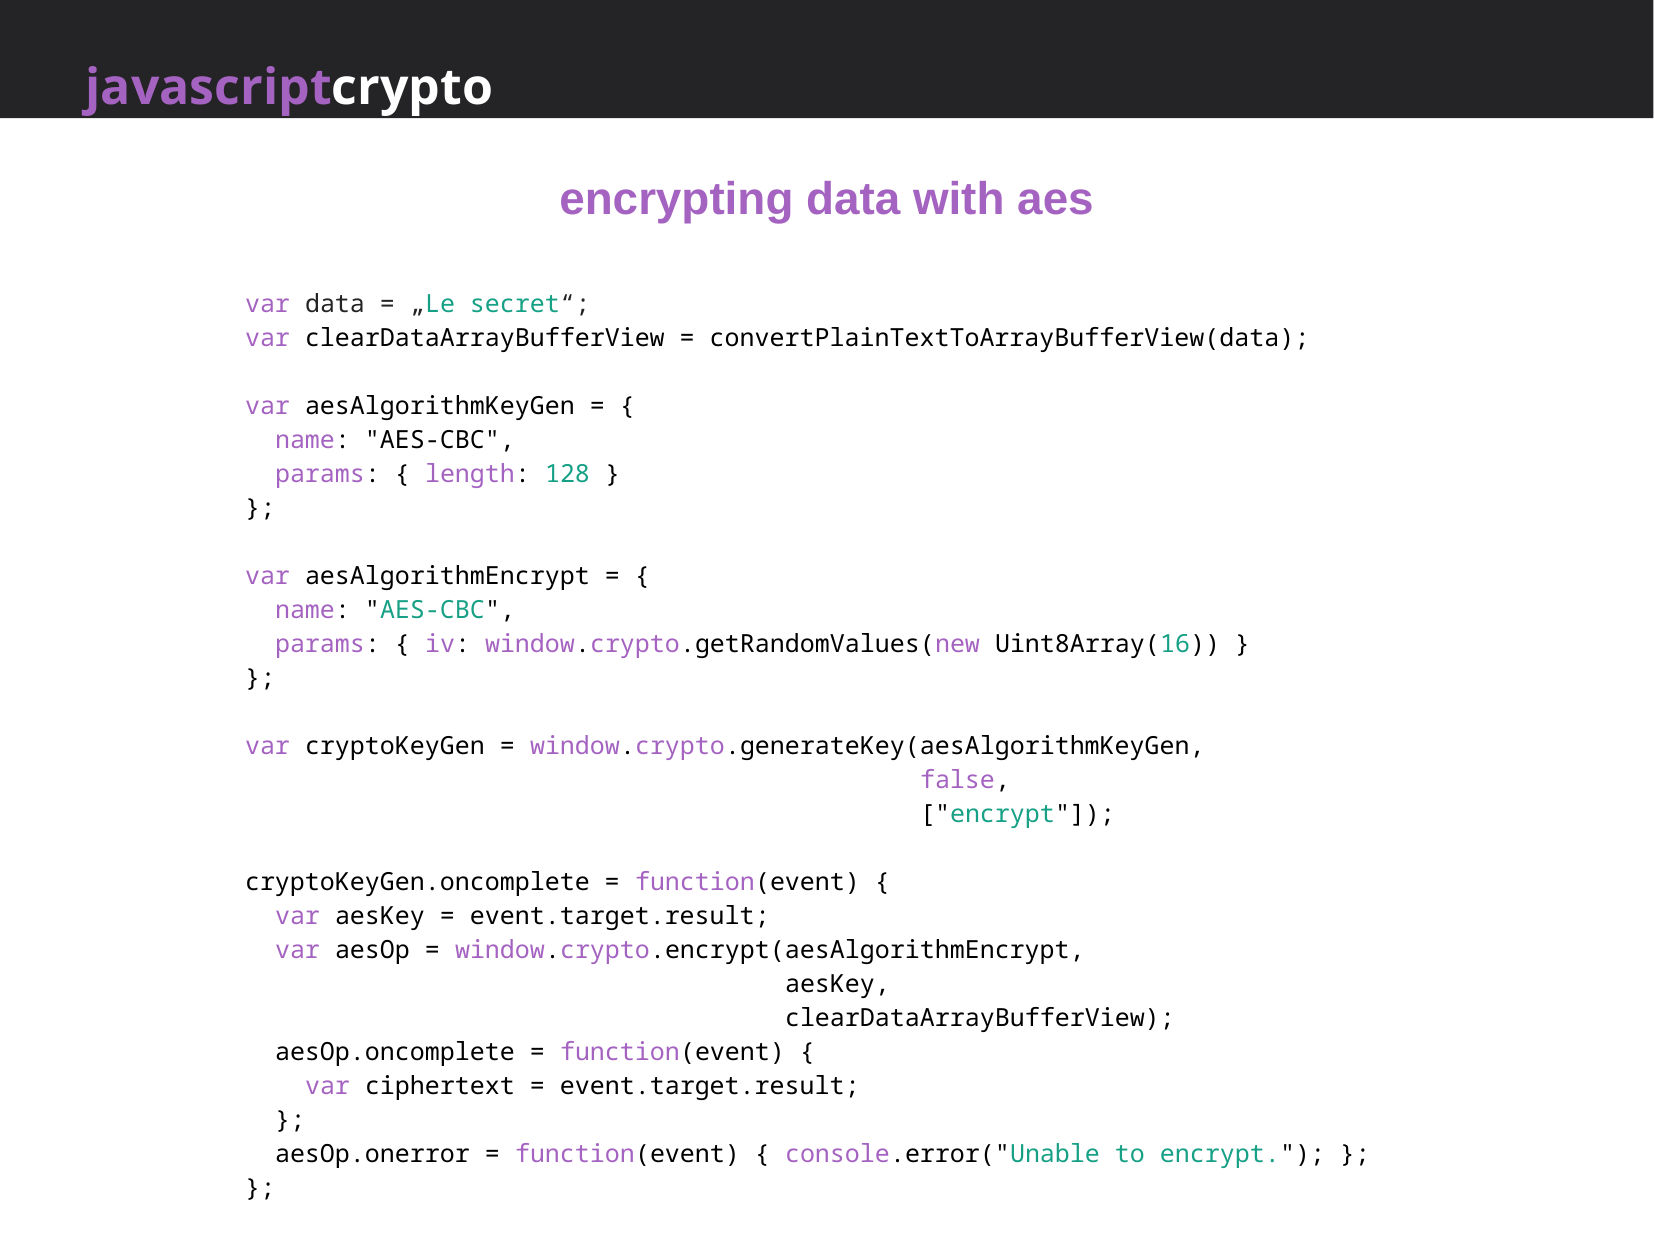

javascriptcrypto
encrypting data with aes
var data = „Le secret“;
var clearDataArrayBufferView = convertPlainTextToArrayBufferView(data);
var aesAlgorithmKeyGen = {
 name: "AES-CBC",
 params: { length: 128 }
};
var aesAlgorithmEncrypt = {
 name: "AES-CBC",
 params: { iv: window.crypto.getRandomValues(new Uint8Array(16)) }
};
var cryptoKeyGen = window.crypto.generateKey(aesAlgorithmKeyGen,
 false,
 ["encrypt"]);
cryptoKeyGen.oncomplete = function(event) {
 var aesKey = event.target.result;
 var aesOp = window.crypto.encrypt(aesAlgorithmEncrypt,
 aesKey,
 clearDataArrayBufferView);
 aesOp.oncomplete = function(event) {
 var ciphertext = event.target.result;
 };
 aesOp.onerror = function(event) { console.error("Unable to encrypt."); };
};